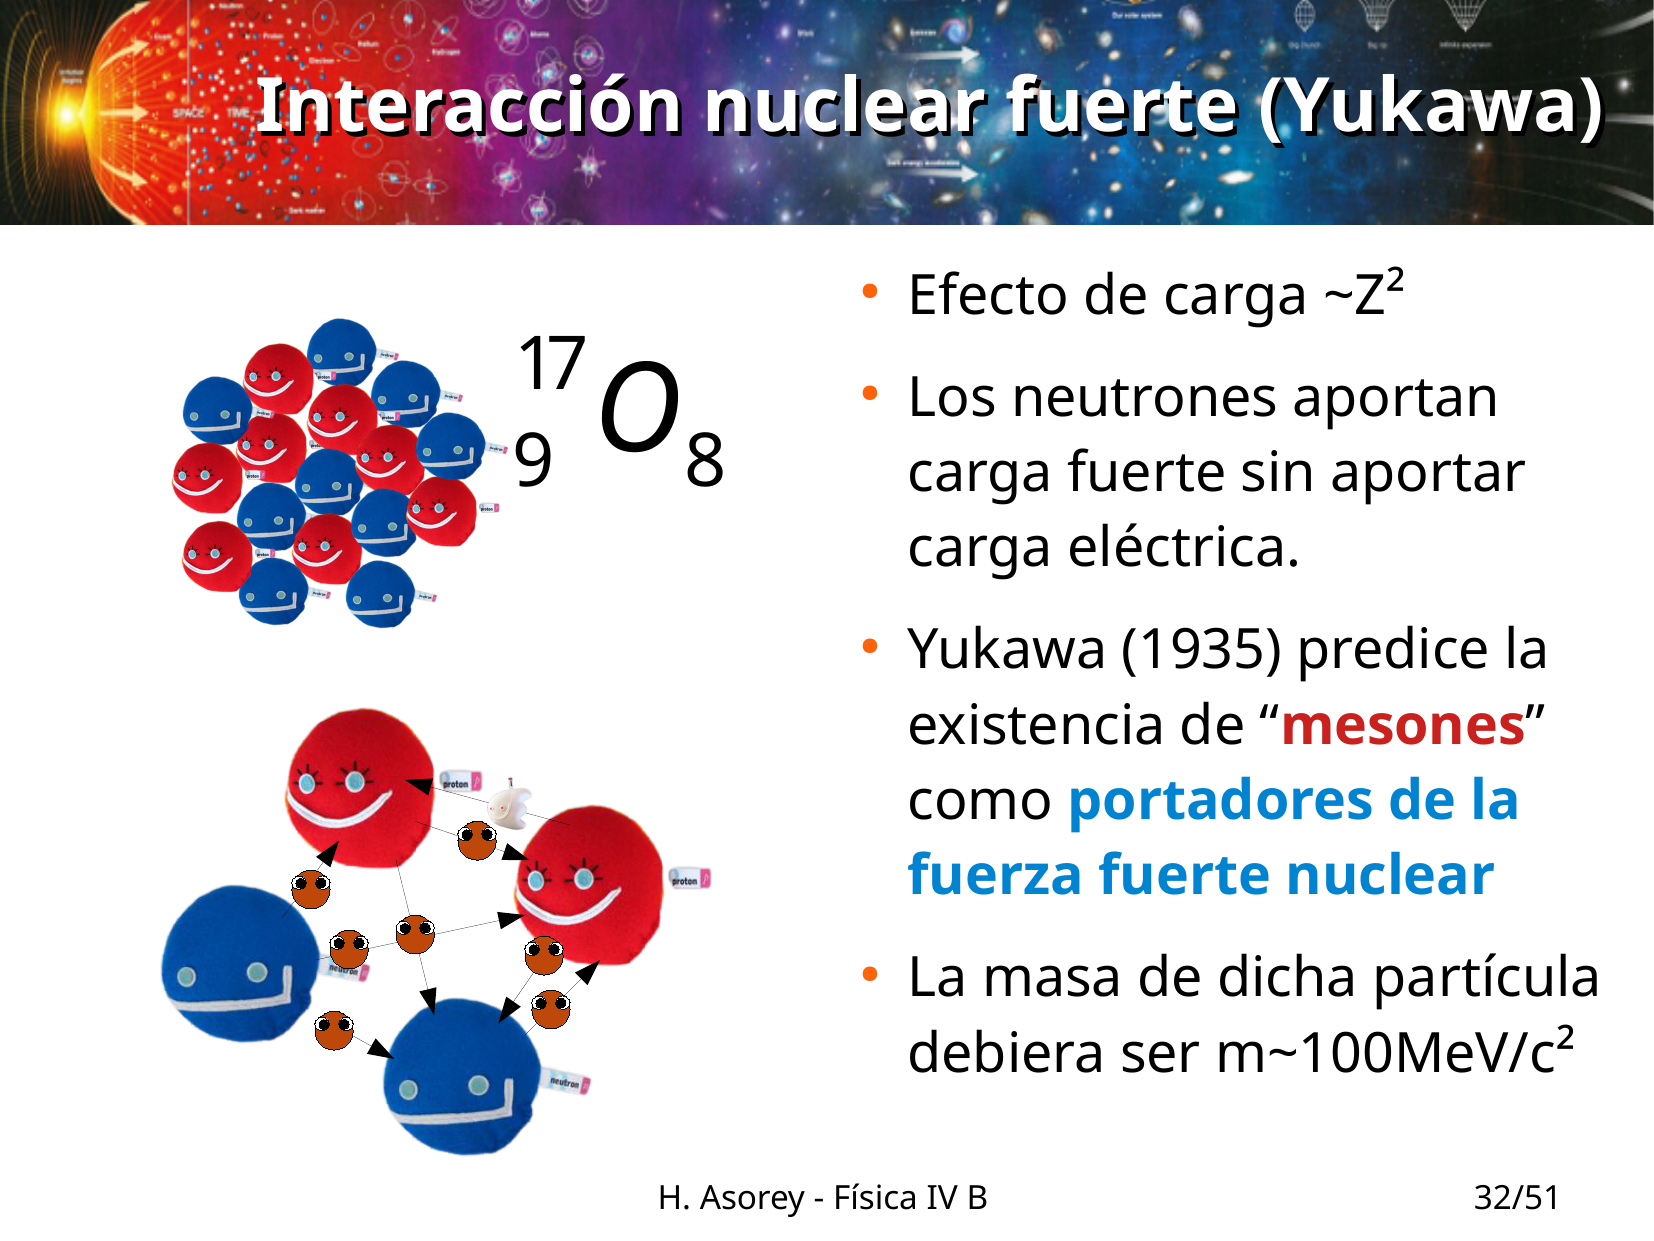

Interacción nuclear fuerte (Yukawa)
# Efecto de carga ~Z²
Los neutrones aportan carga fuerte sin aportar carga eléctrica.
Yukawa (1935) predice la existencia de “mesones” como portadores de la fuerza fuerte nuclear
La masa de dicha partícula debiera ser m~100MeV/c²
H. Asorey - Física IV B
32